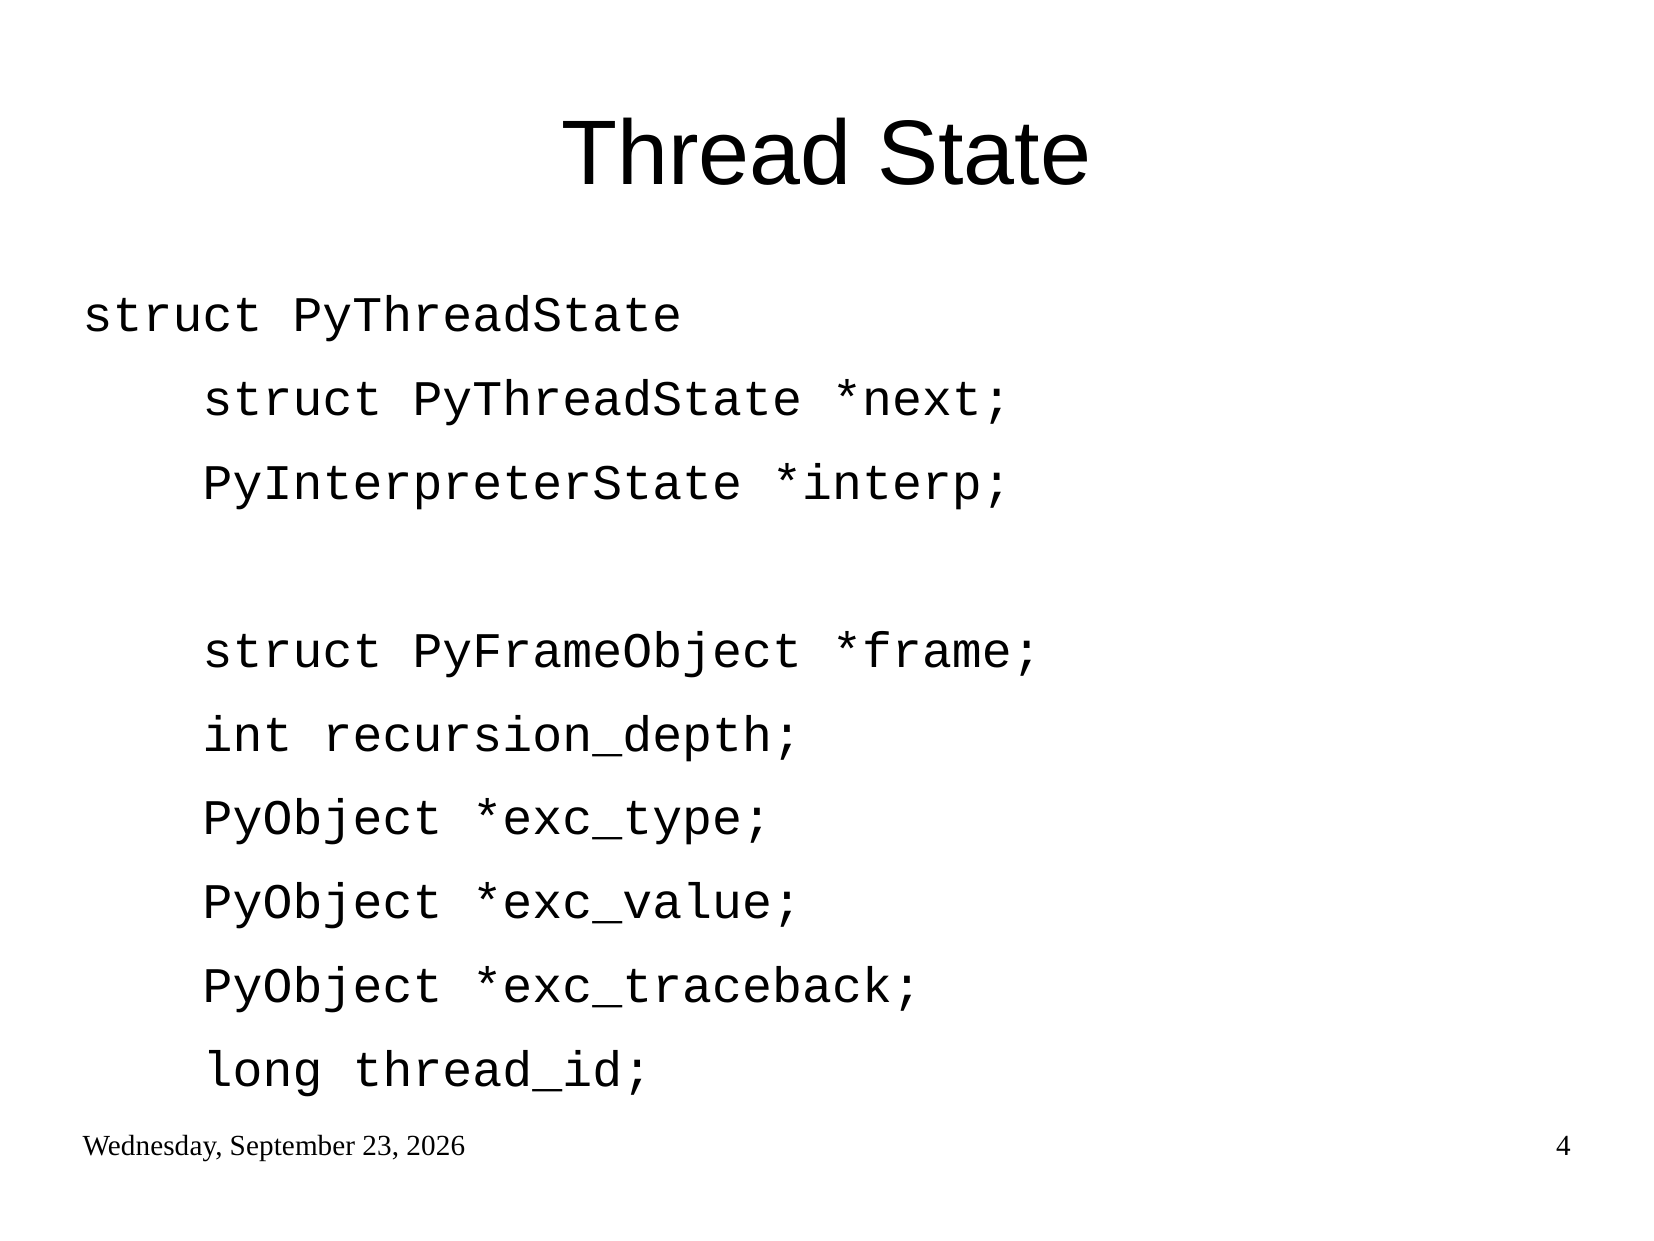

# Thread State
struct PyThreadState
 struct PyThreadState *next;
 PyInterpreterState *interp;
 struct PyFrameObject *frame;
 int recursion_depth;
 PyObject *exc_type;
 PyObject *exc_value;
 PyObject *exc_traceback;
 long thread_id;
4